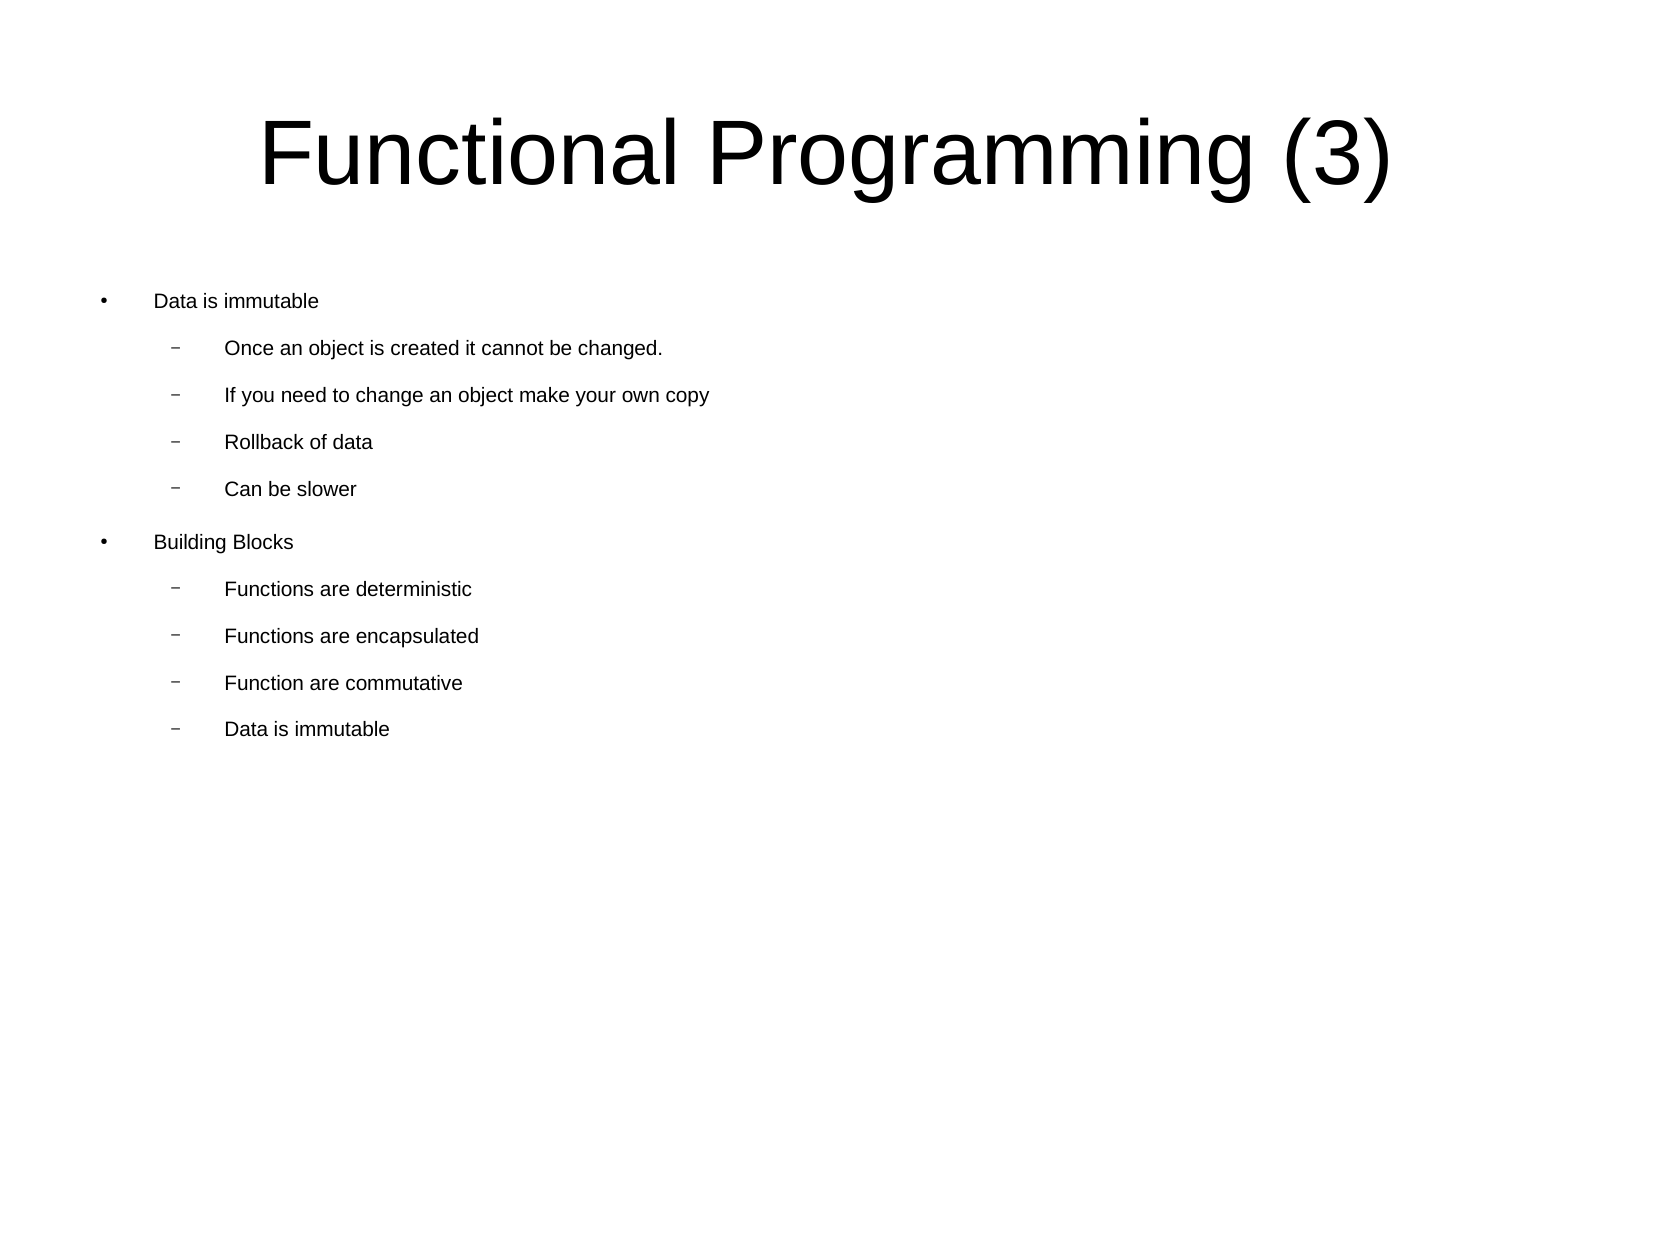

# Functional Programming (3)
Data is immutable
Once an object is created it cannot be changed.
If you need to change an object make your own copy
Rollback of data
Can be slower
Building Blocks
Functions are deterministic
Functions are encapsulated
Function are commutative
Data is immutable